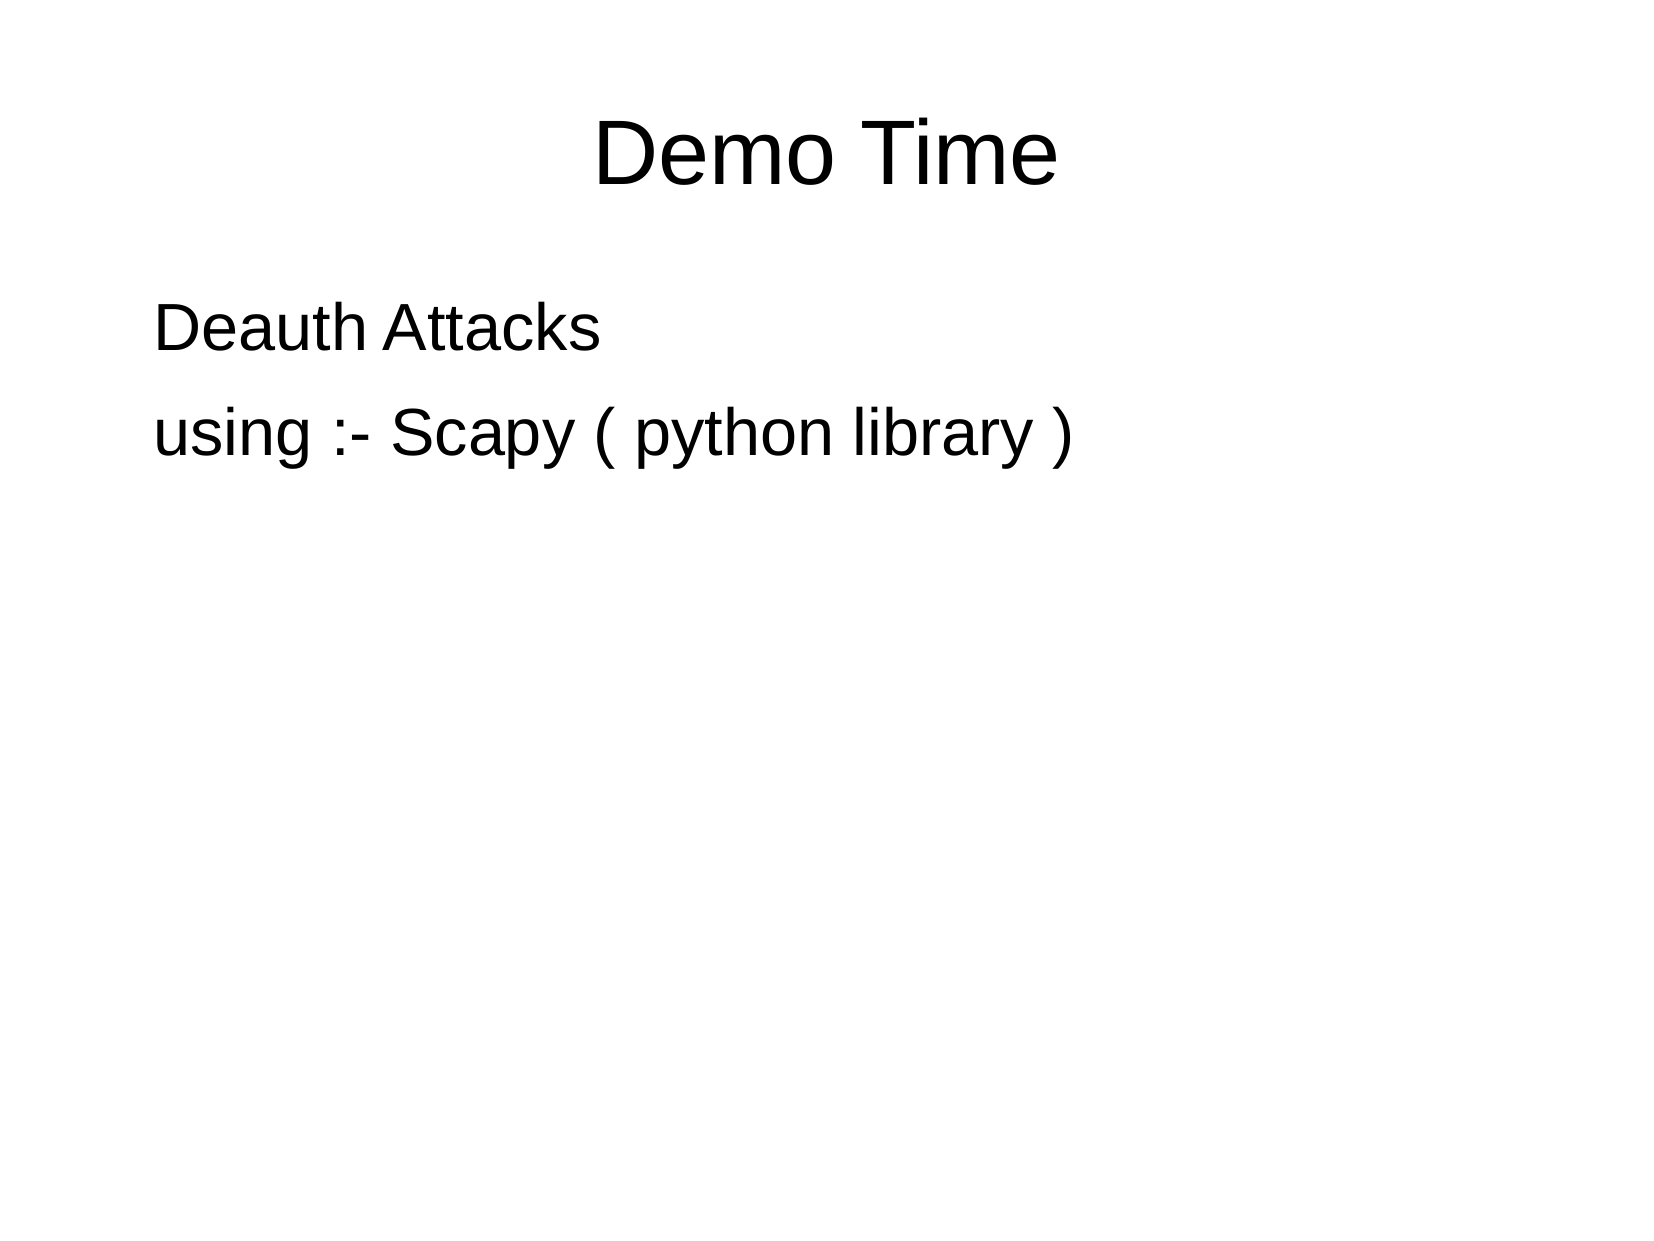

# Demo Time
Deauth Attacks
using :- Scapy ( python library )